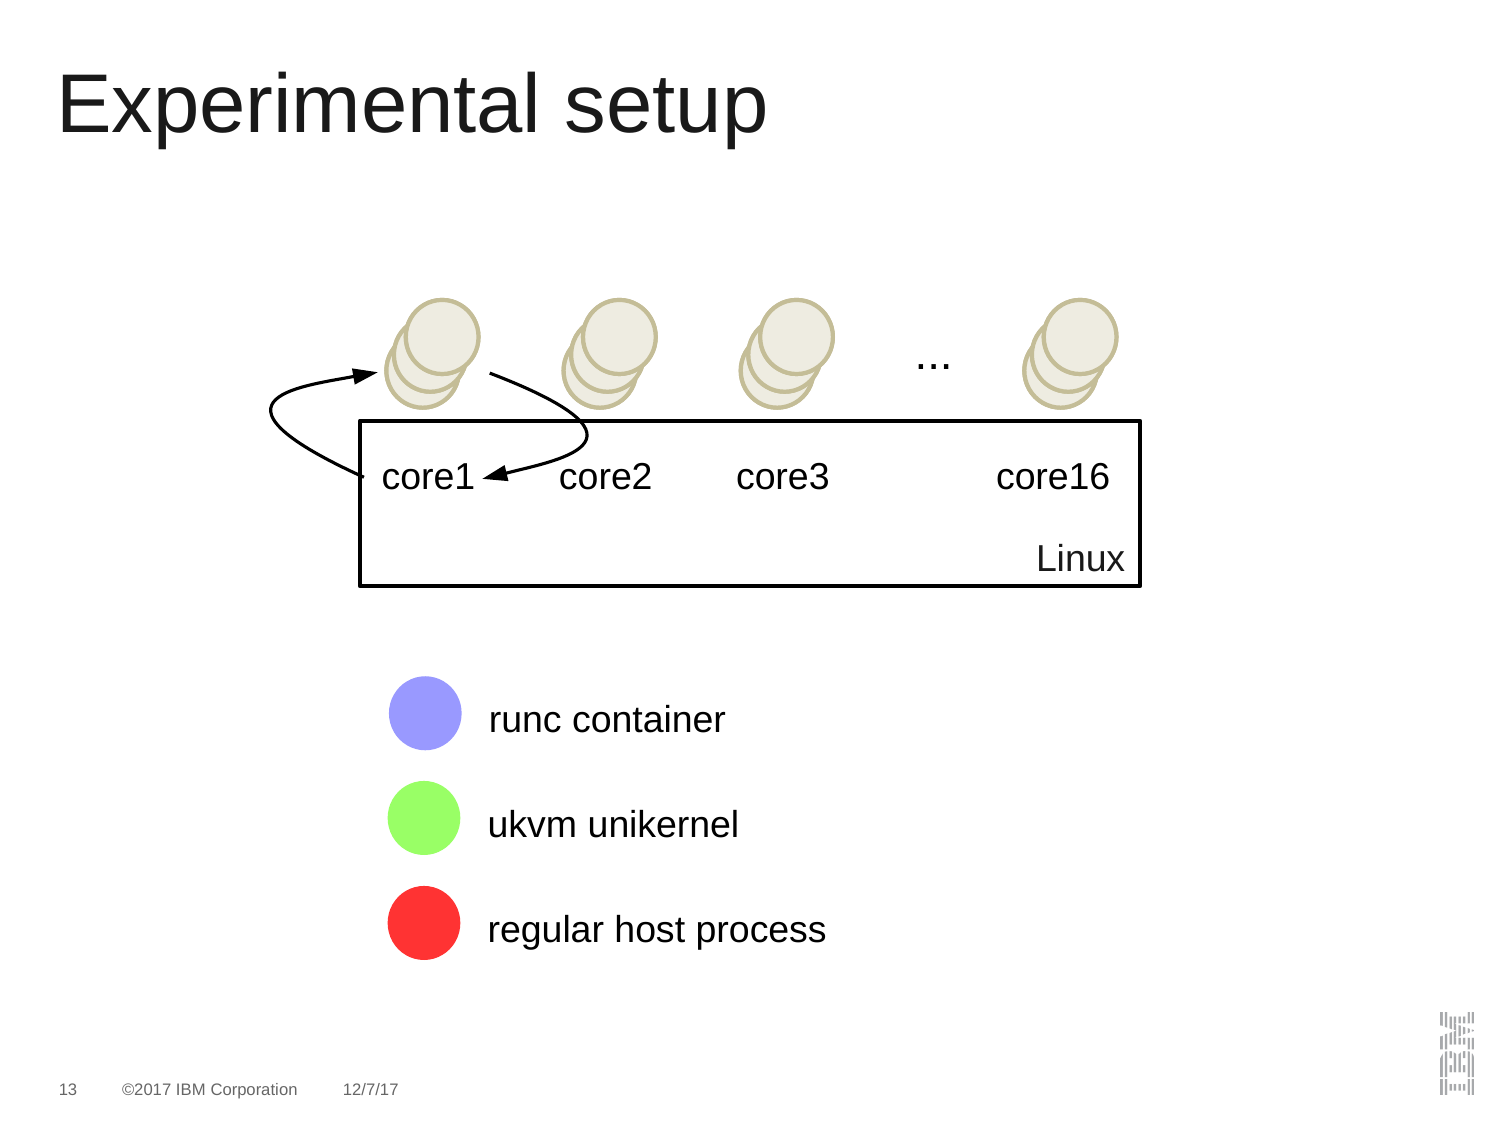

Experimental setup
...
Linux
core1
core2
core3
core16
runc container
ukvm unikernel
regular host process